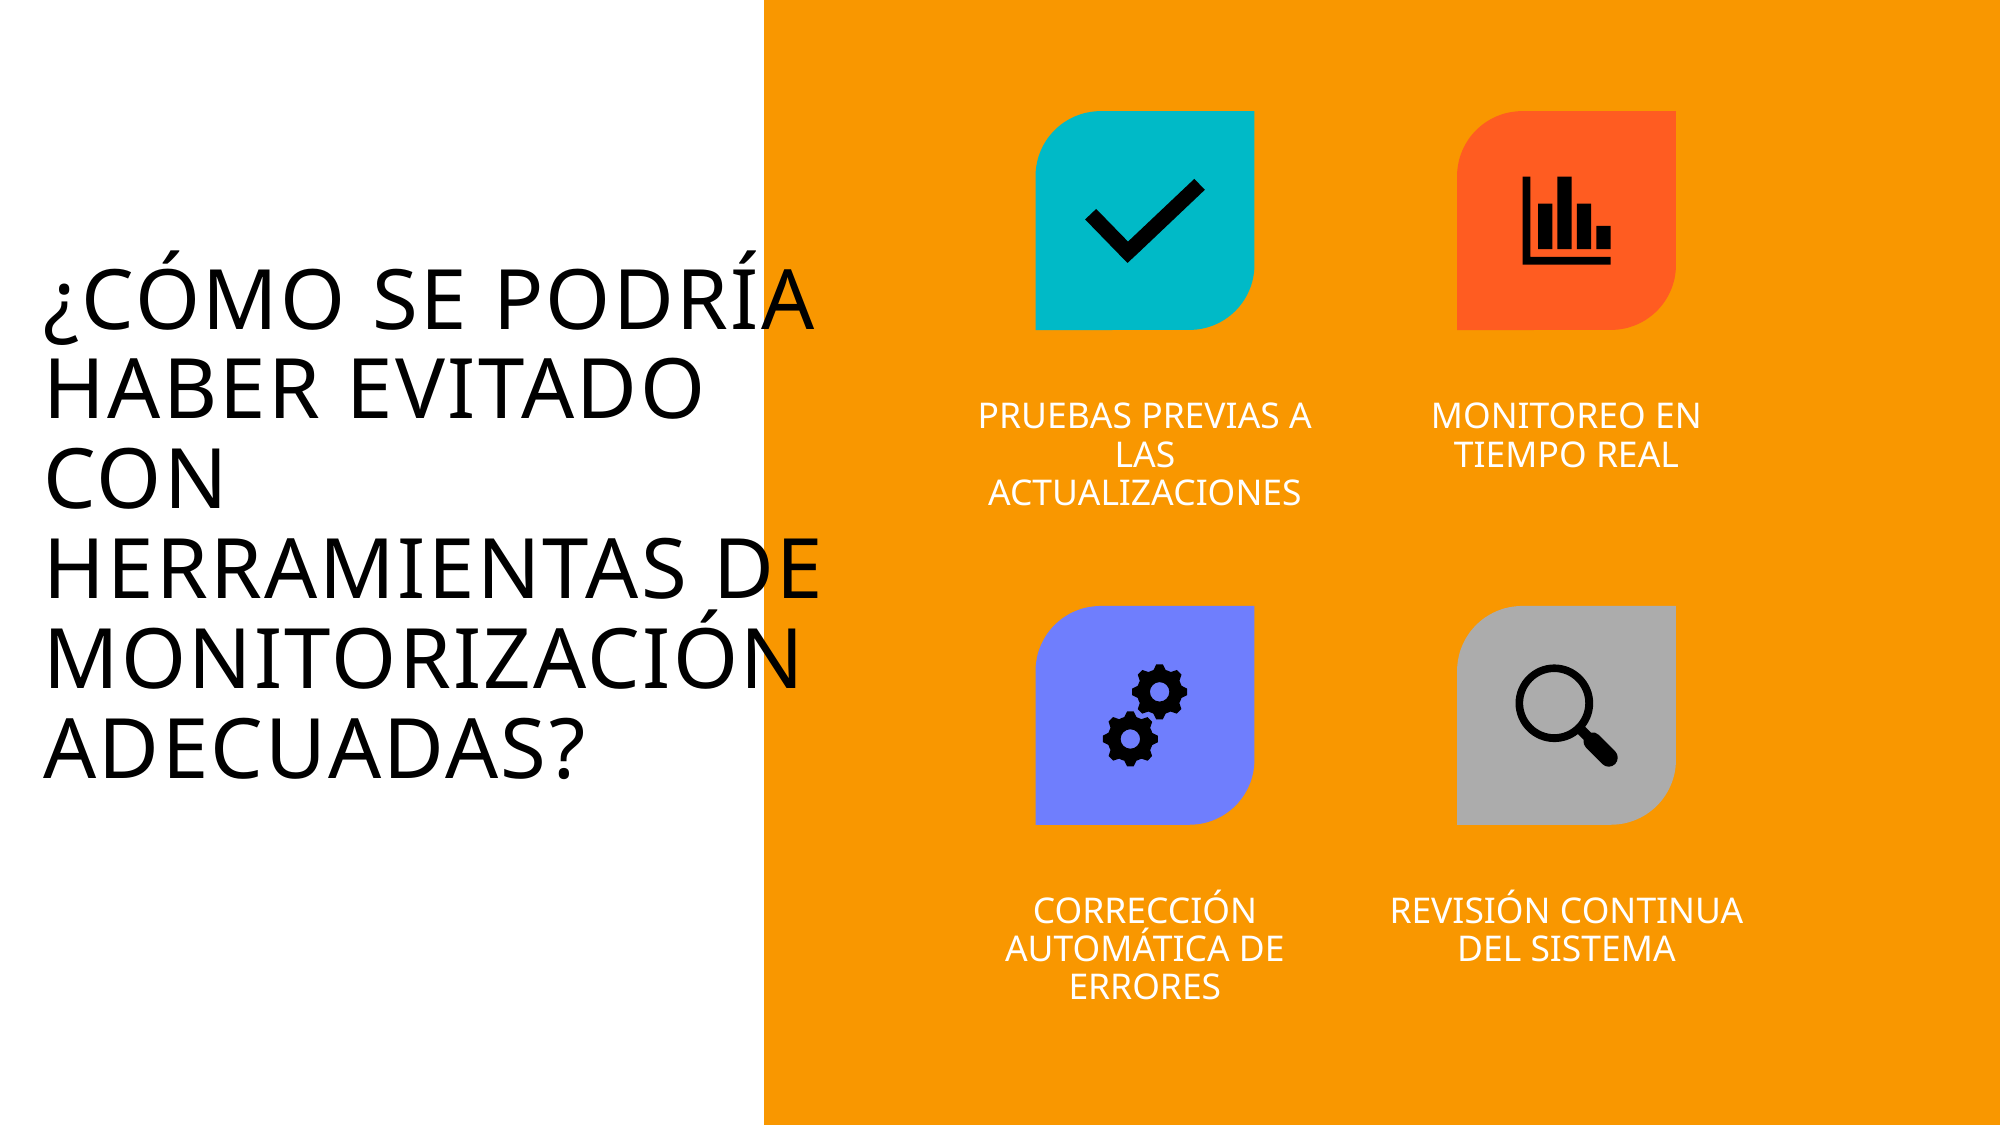

Pruebas previas a las actualizaciones
Monitoreo en tiempo real
Corrección automática de errores
Revisión continua del sistema
# ¿Cómo se podría haber evitado con herramientas de monitorización adecuadas?